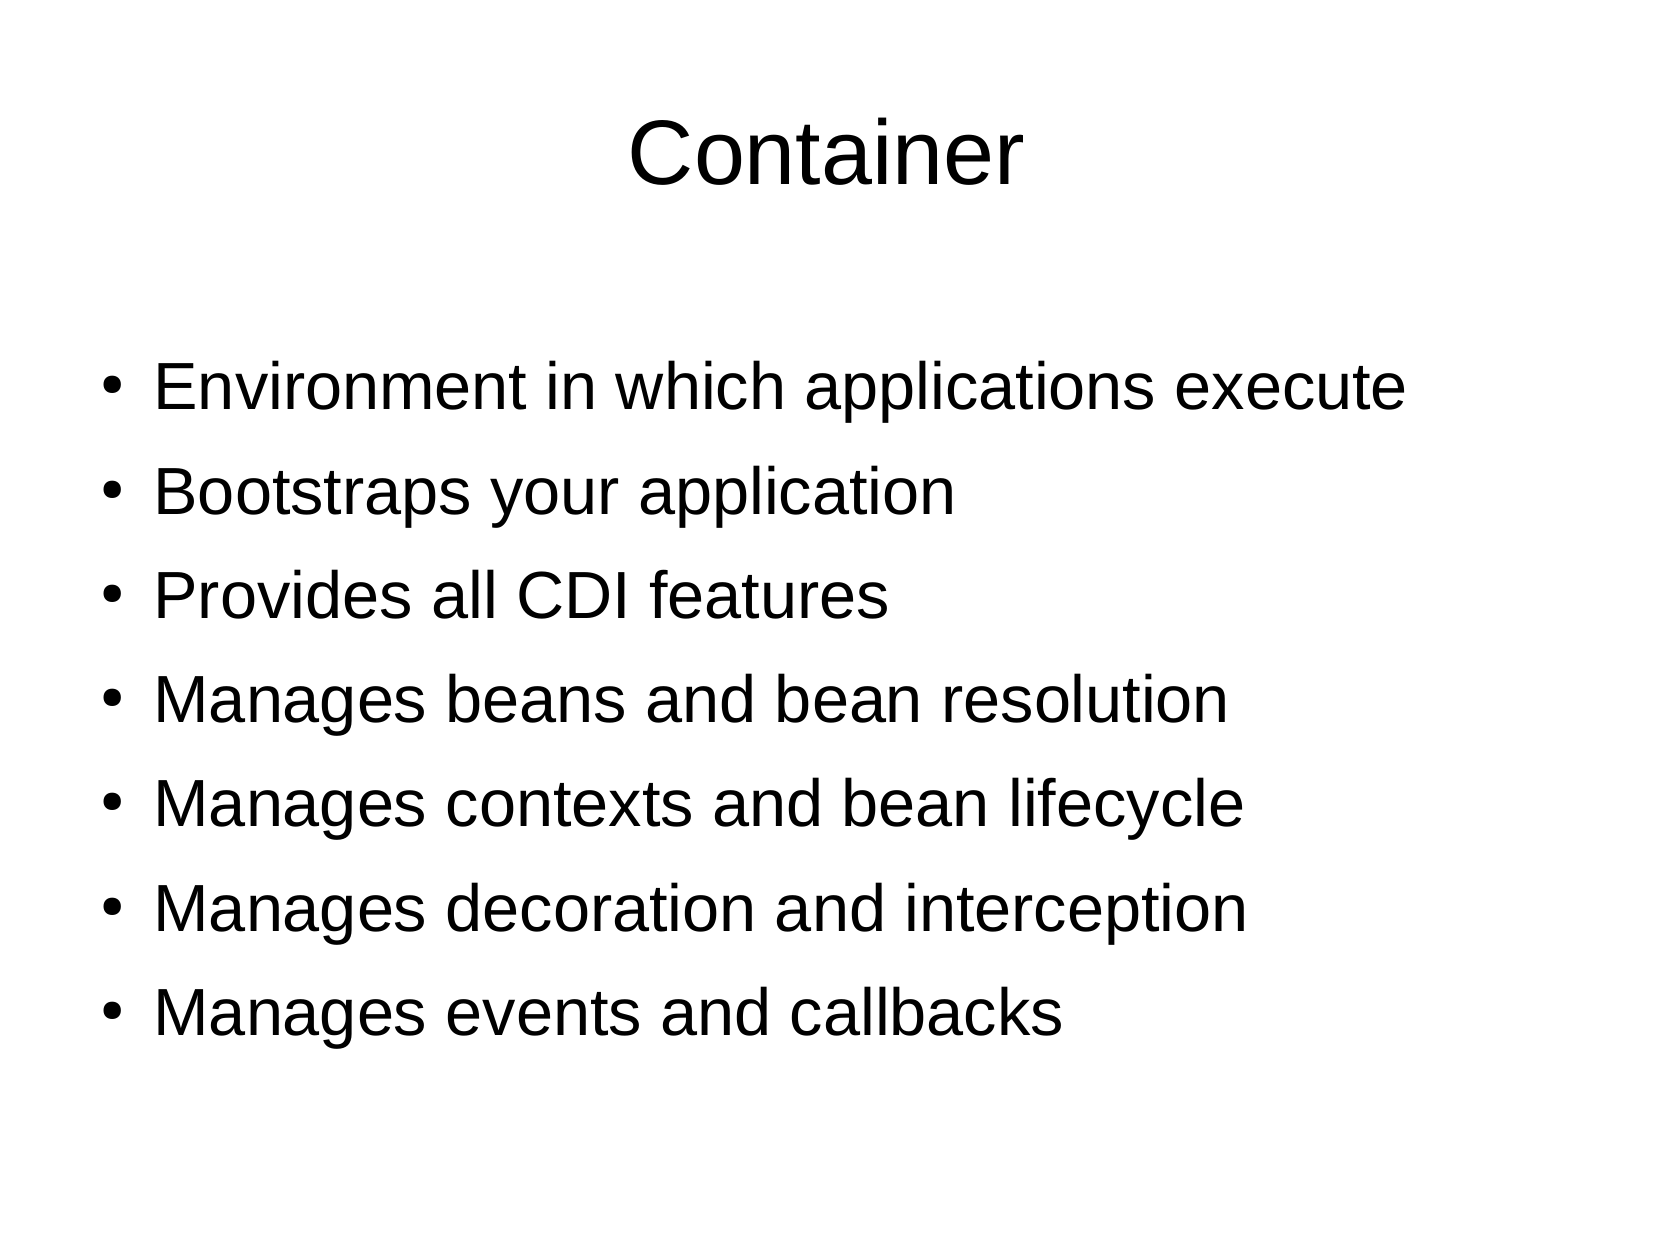

# Container
Environment in which applications execute
Bootstraps your application
Provides all CDI features
Manages beans and bean resolution
Manages contexts and bean lifecycle
Manages decoration and interception
Manages events and callbacks